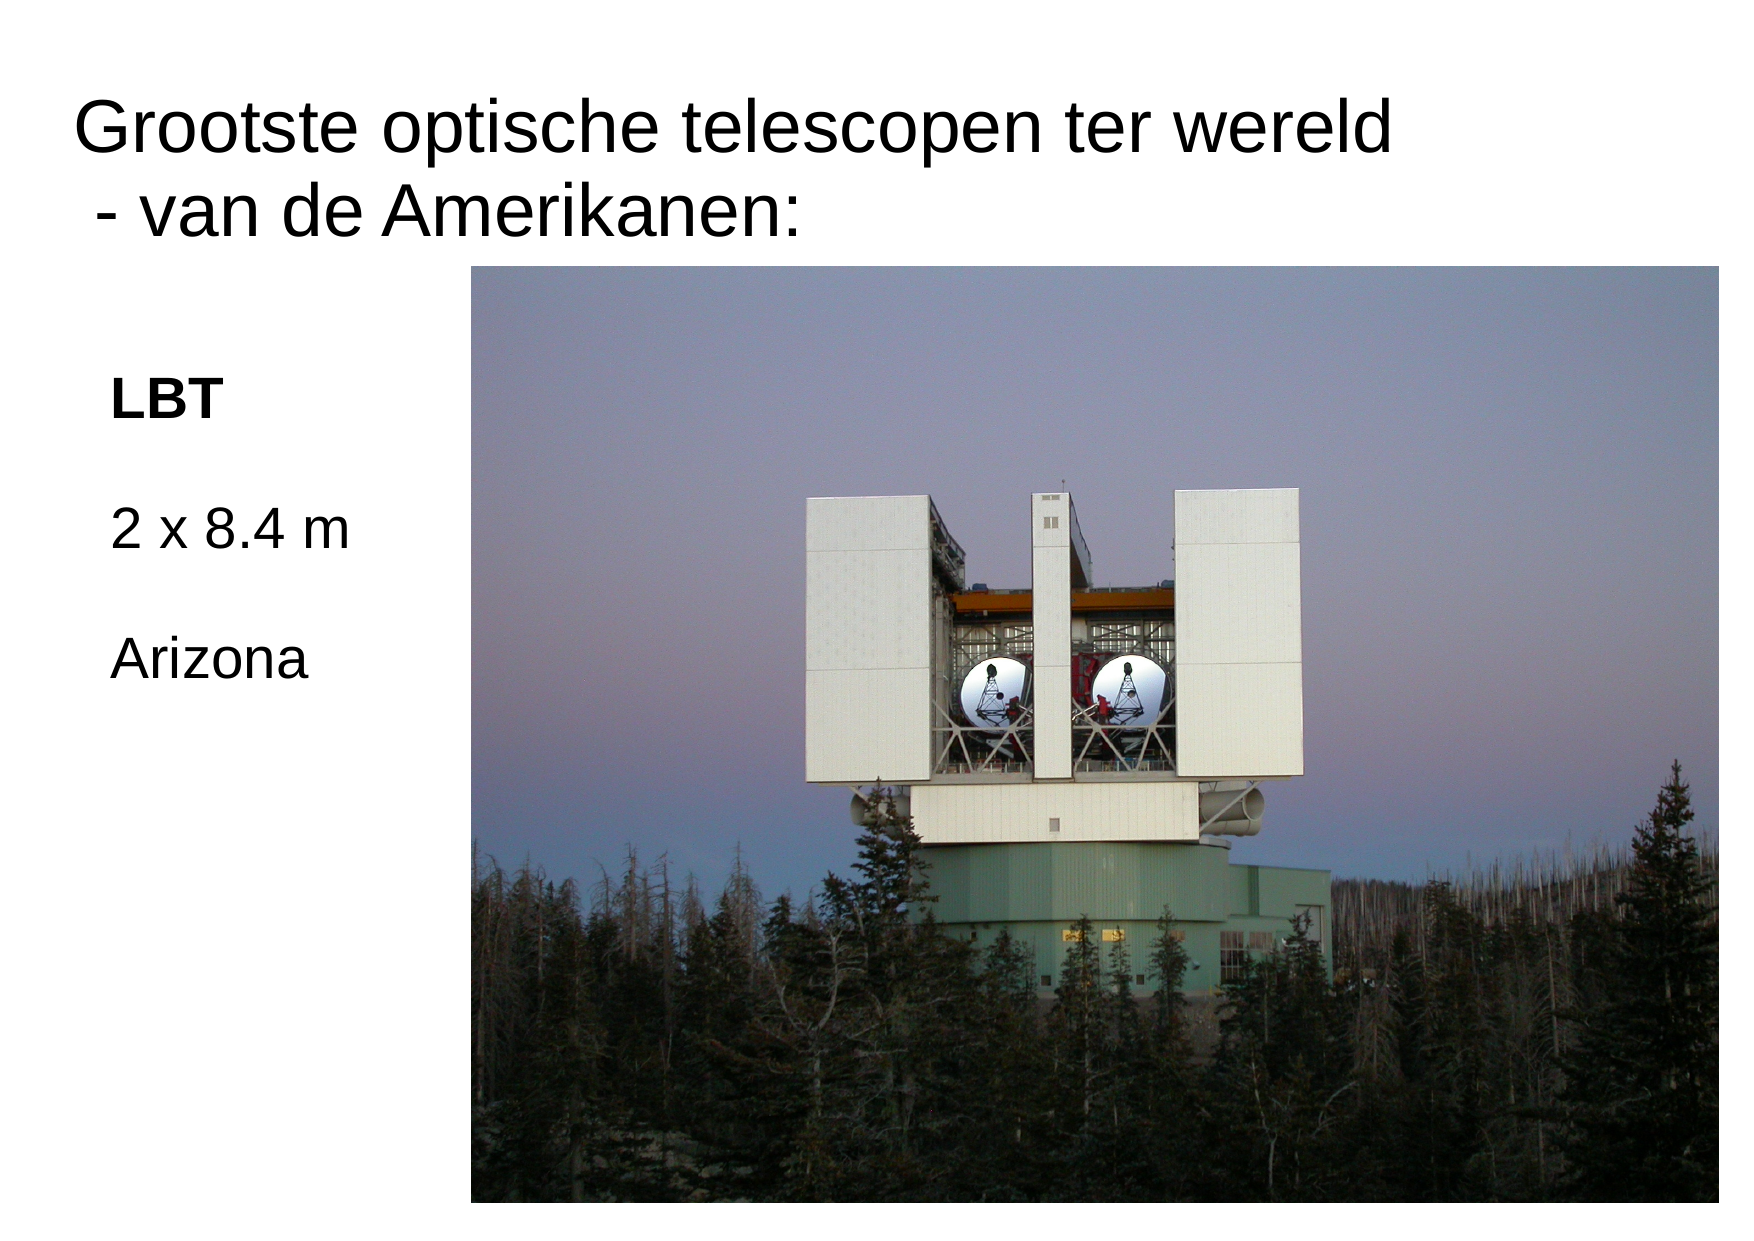

Grootste optische telescopen ter wereld
 - van de Amerikanen:
LBT
2 x 8.4 m
Arizona